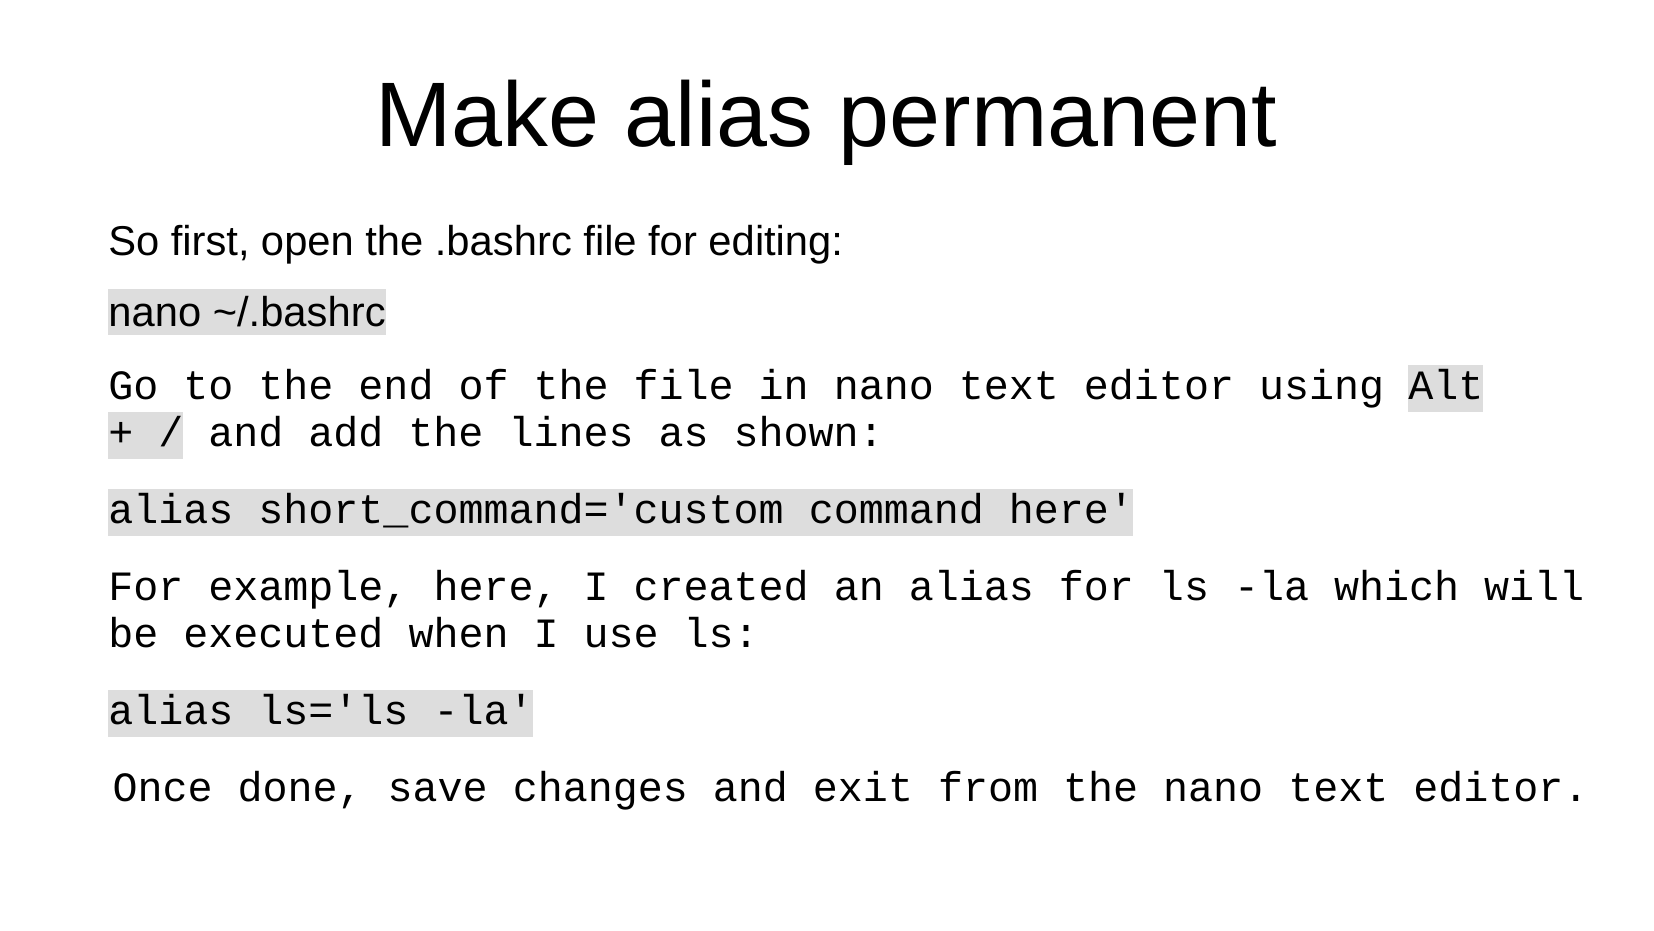

# Make alias permanent
So first, open the .bashrc file for editing:
nano ~/.bashrc
Go to the end of the file in nano text editor using Alt + / and add the lines as shown:
alias short_command='custom command here'
For example, here, I created an alias for ls -la which will be executed when I use ls:
alias ls='ls -la'
 Once done, save changes and exit from the nano text editor.